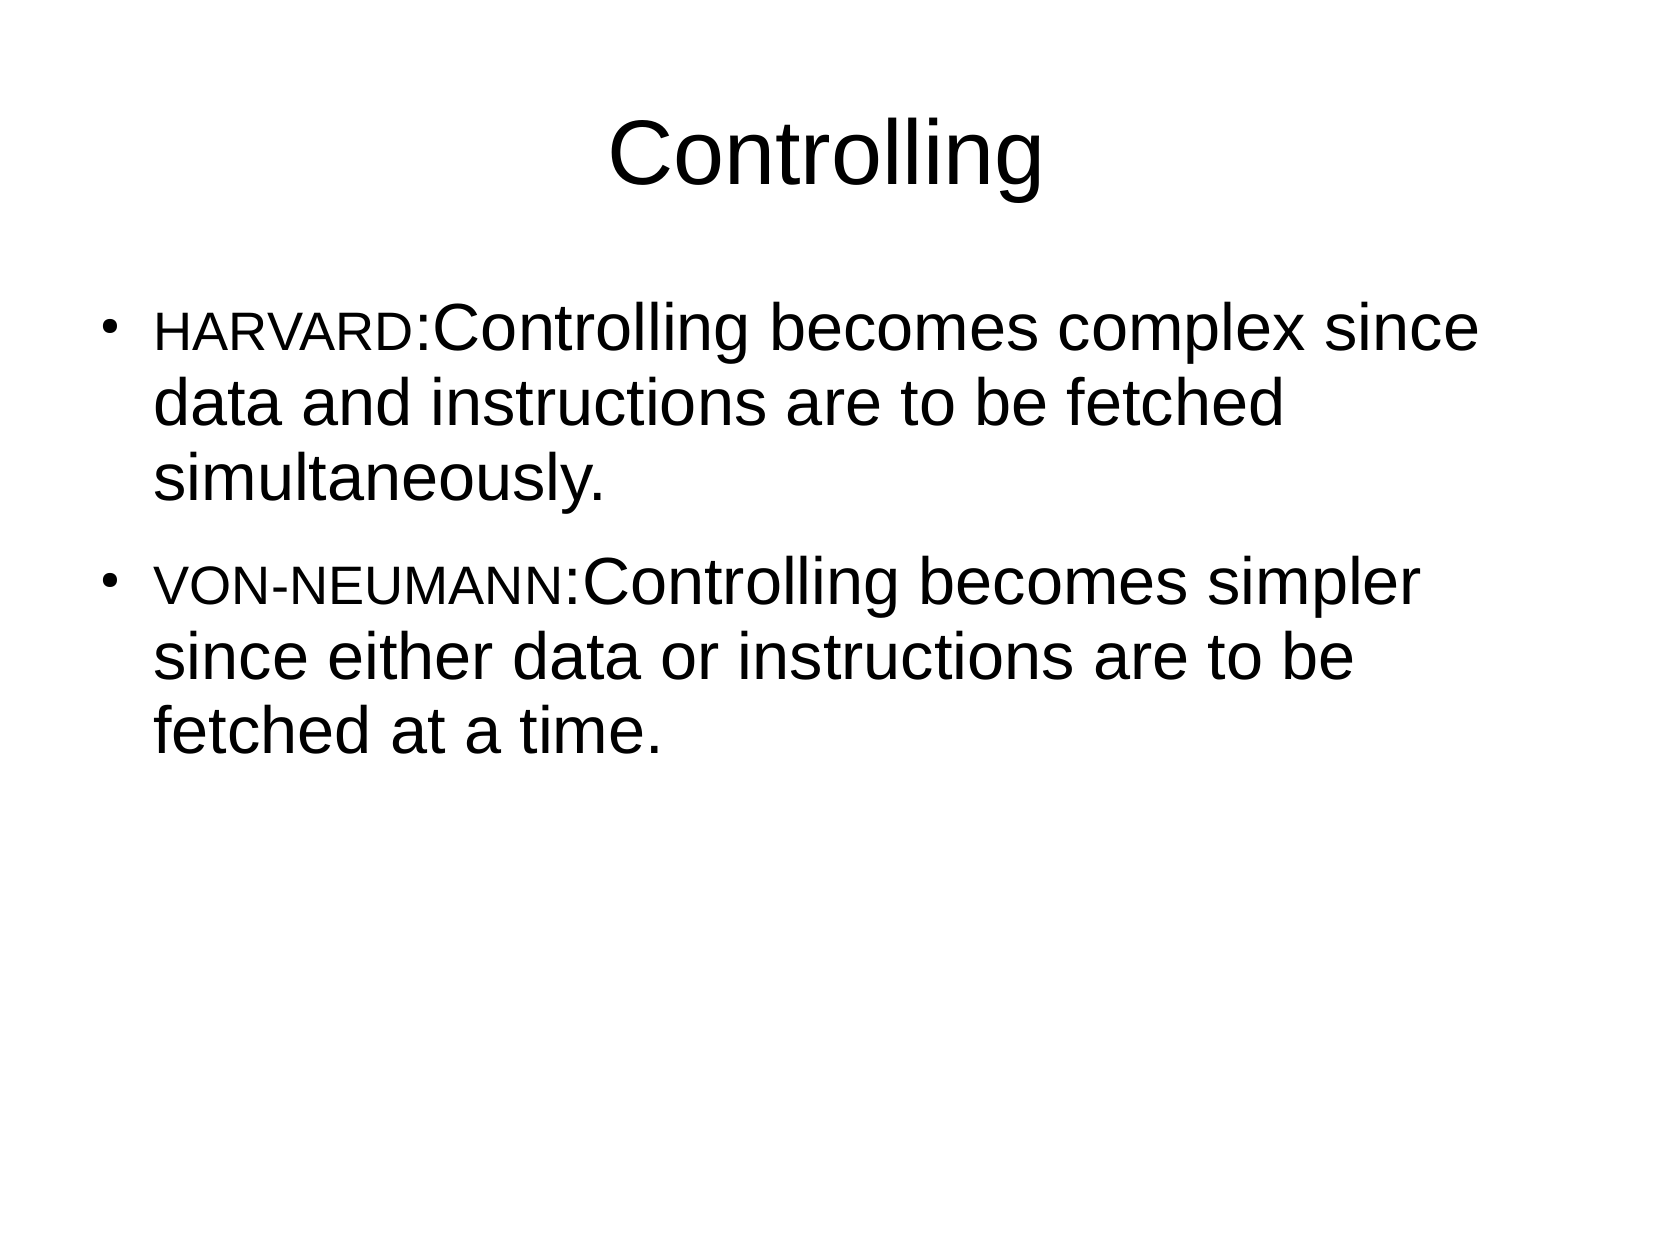

# Controlling
HARVARD:Controlling becomes complex since data and instructions are to be fetched simultaneously.
VON-NEUMANN:Controlling becomes simpler since either data or instructions are to be fetched at a time.